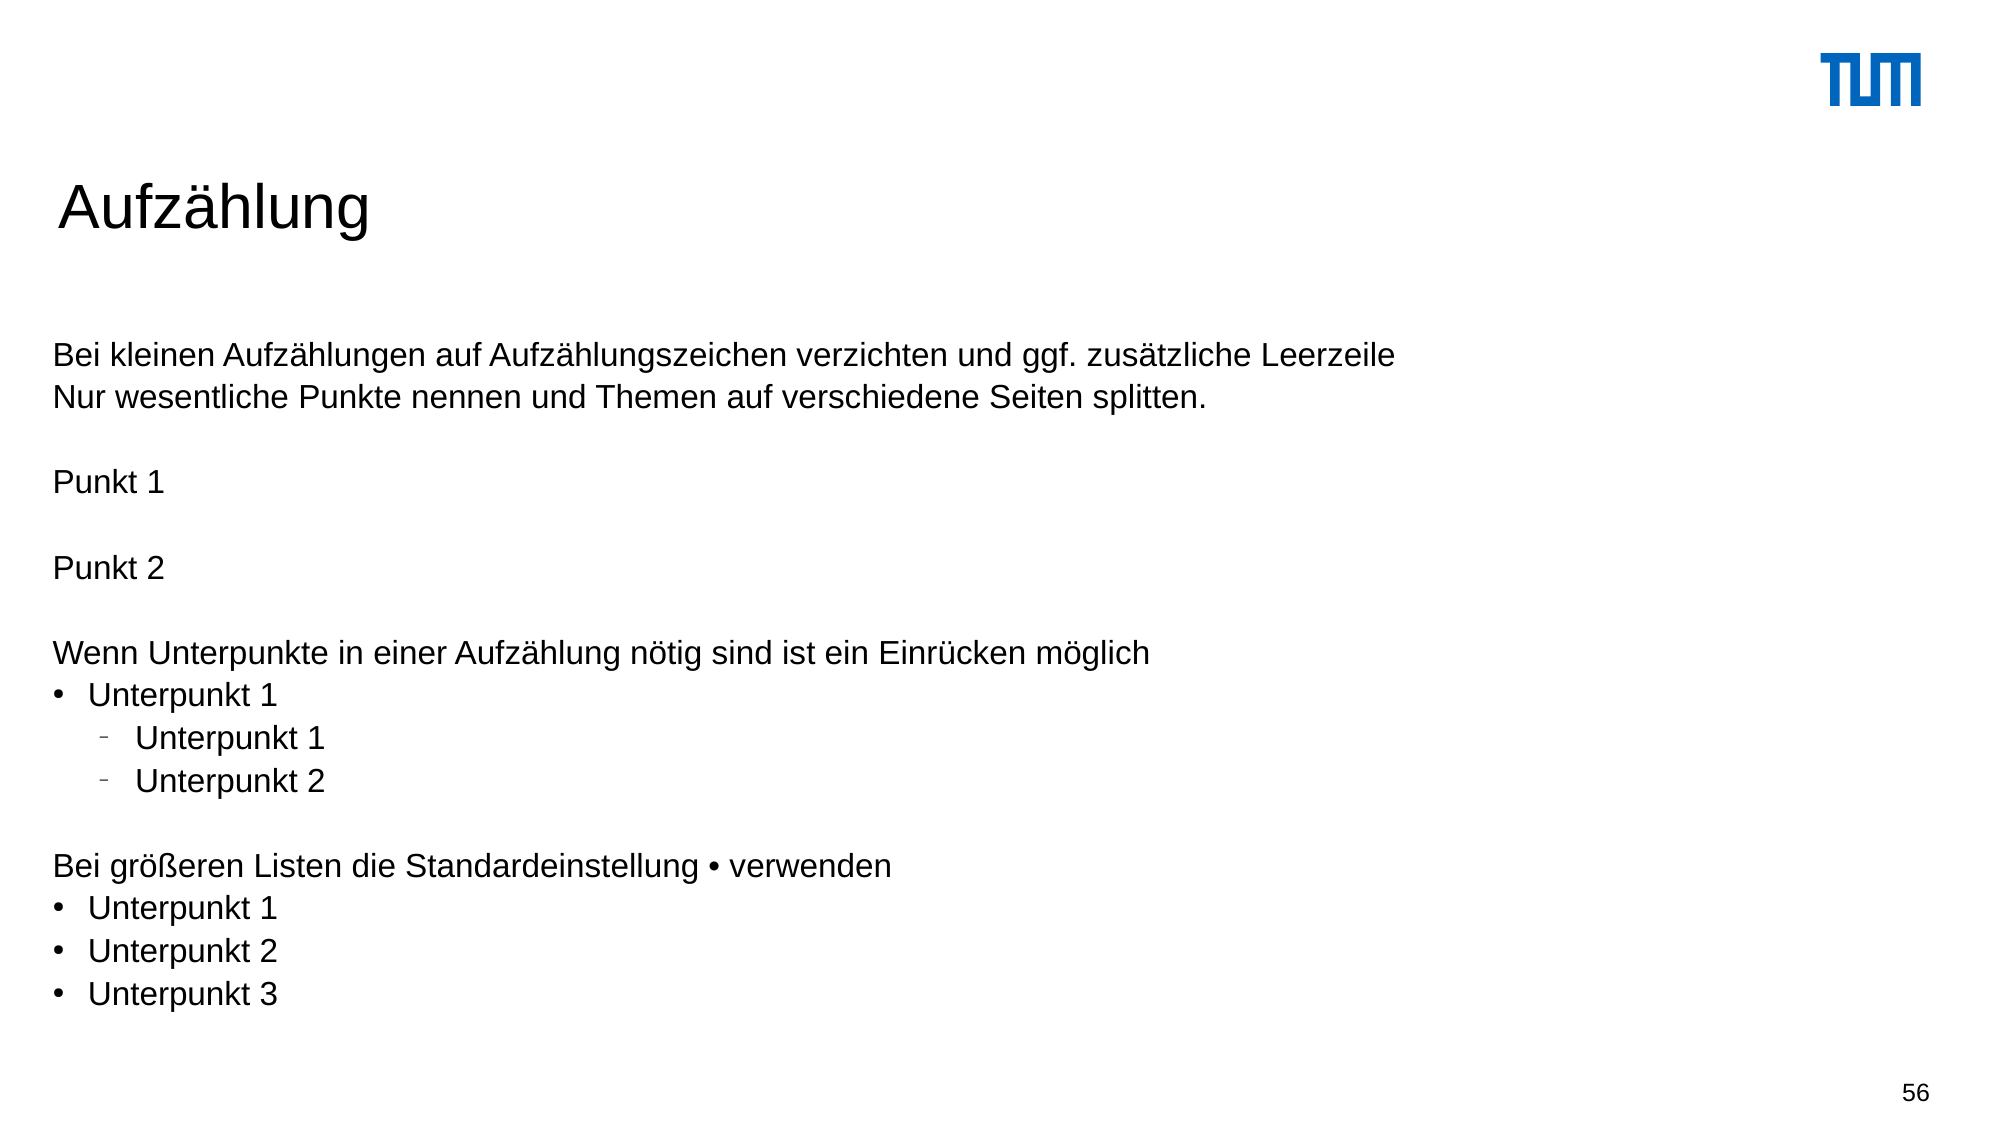

# Aufzählung
Bei kleinen Aufzählungen auf Aufzählungszeichen verzichten und ggf. zusätzliche Leerzeile
Nur wesentliche Punkte nennen und Themen auf verschiedene Seiten splitten.
Punkt 1
Punkt 2
Wenn Unterpunkte in einer Aufzählung nötig sind ist ein Einrücken möglich
Unterpunkt 1
Unterpunkt 1
Unterpunkt 2
Bei größeren Listen die Standardeinstellung • verwenden
Unterpunkt 1
Unterpunkt 2
Unterpunkt 3
56